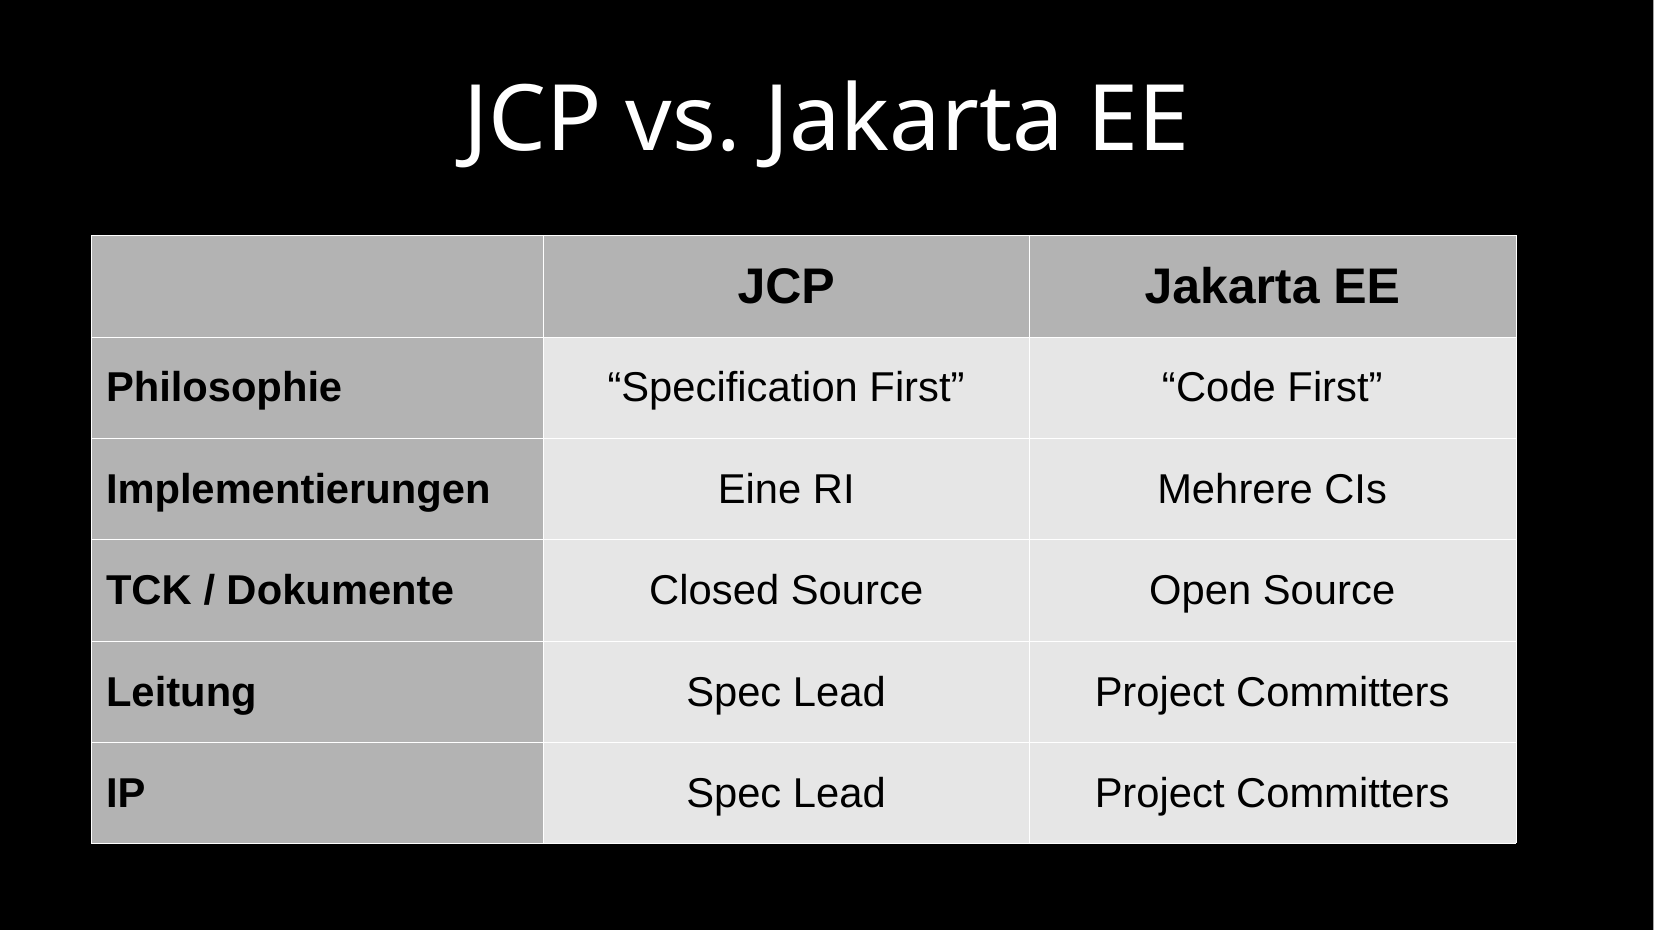

# JCP vs. Jakarta EE
| | JCP | Jakarta EE |
| --- | --- | --- |
| Philosophie | “Specification First” | “Code First” |
| Implementierungen | Eine RI | Mehrere CIs |
| TCK / Dokumente | Closed Source | Open Source |
| Leitung | Spec Lead | Project Committers |
| IP | Spec Lead | Project Committers |